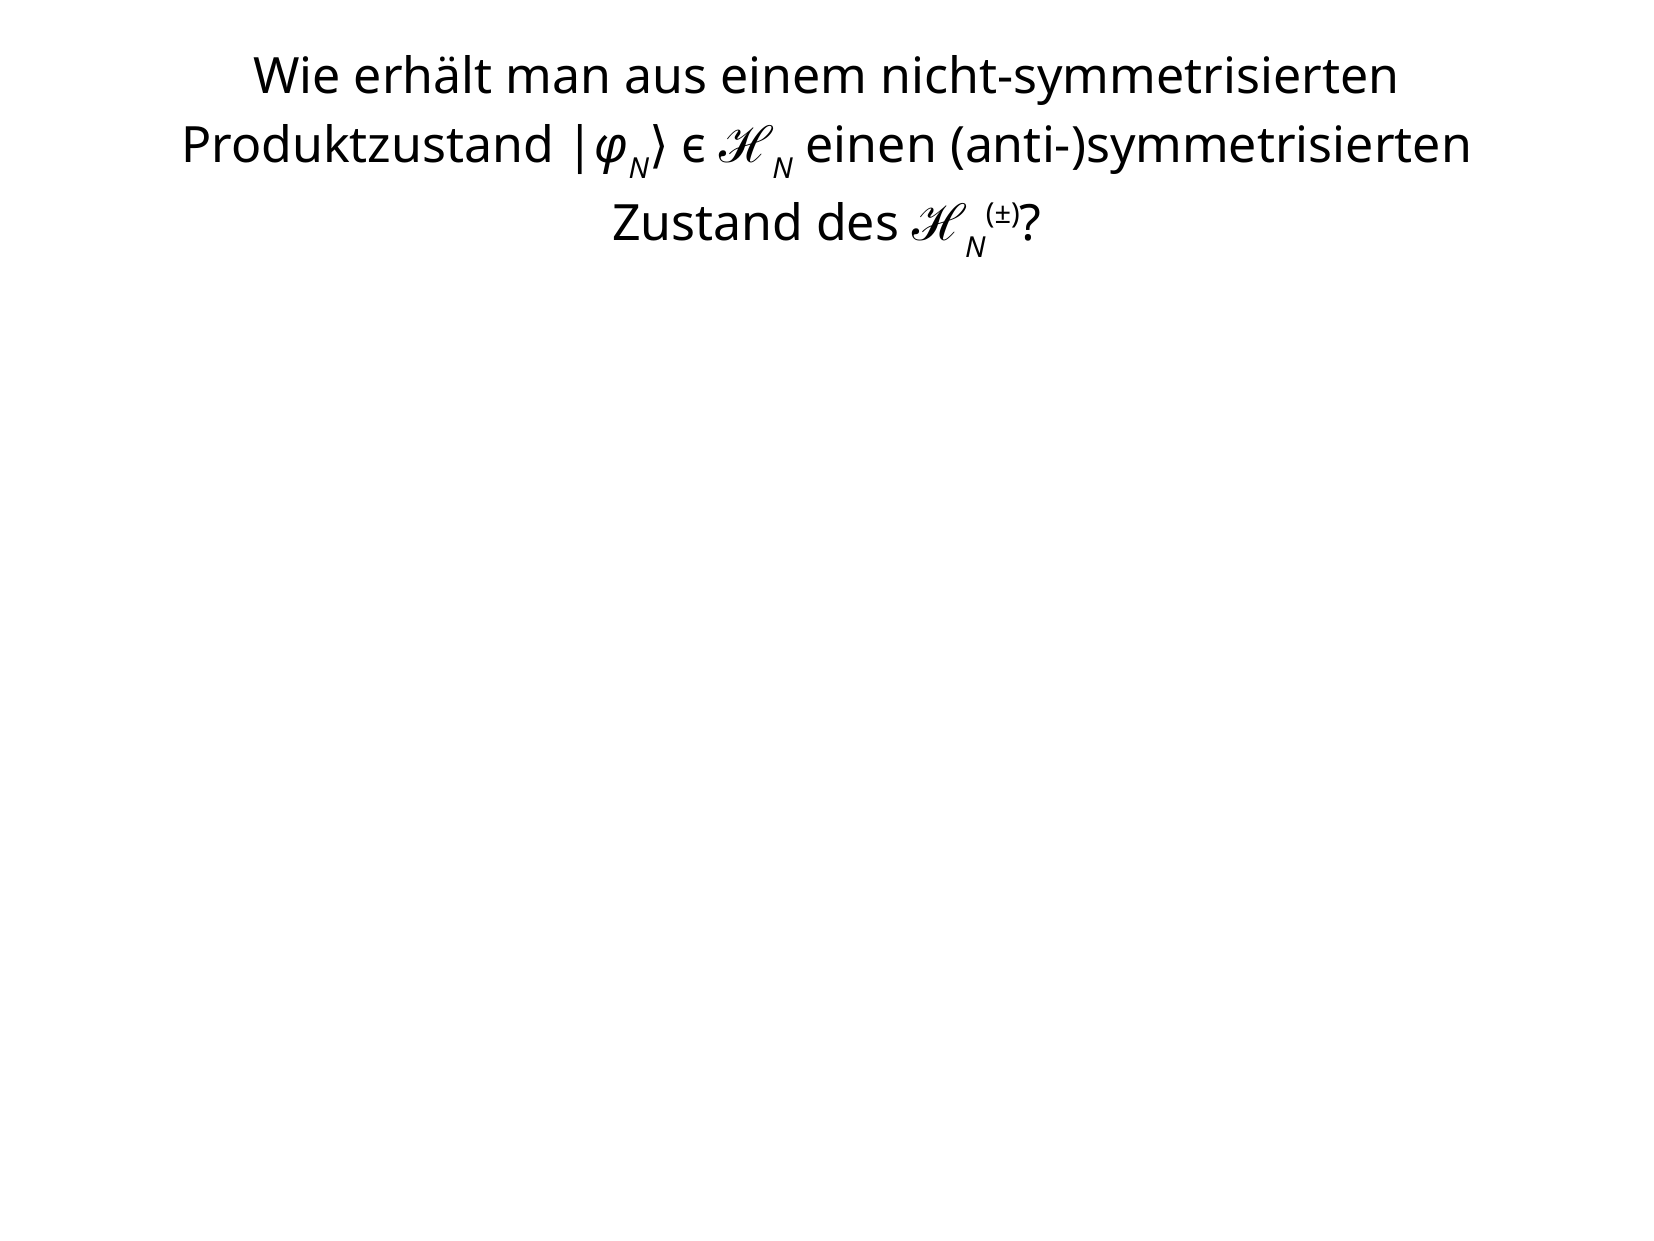

# Wie erhält man aus einem nicht-symmetrisierten Produktzustand |φN⟩ ϵ ℋN einen (anti-)symmetrisierten Zustand des ℋN(±)?